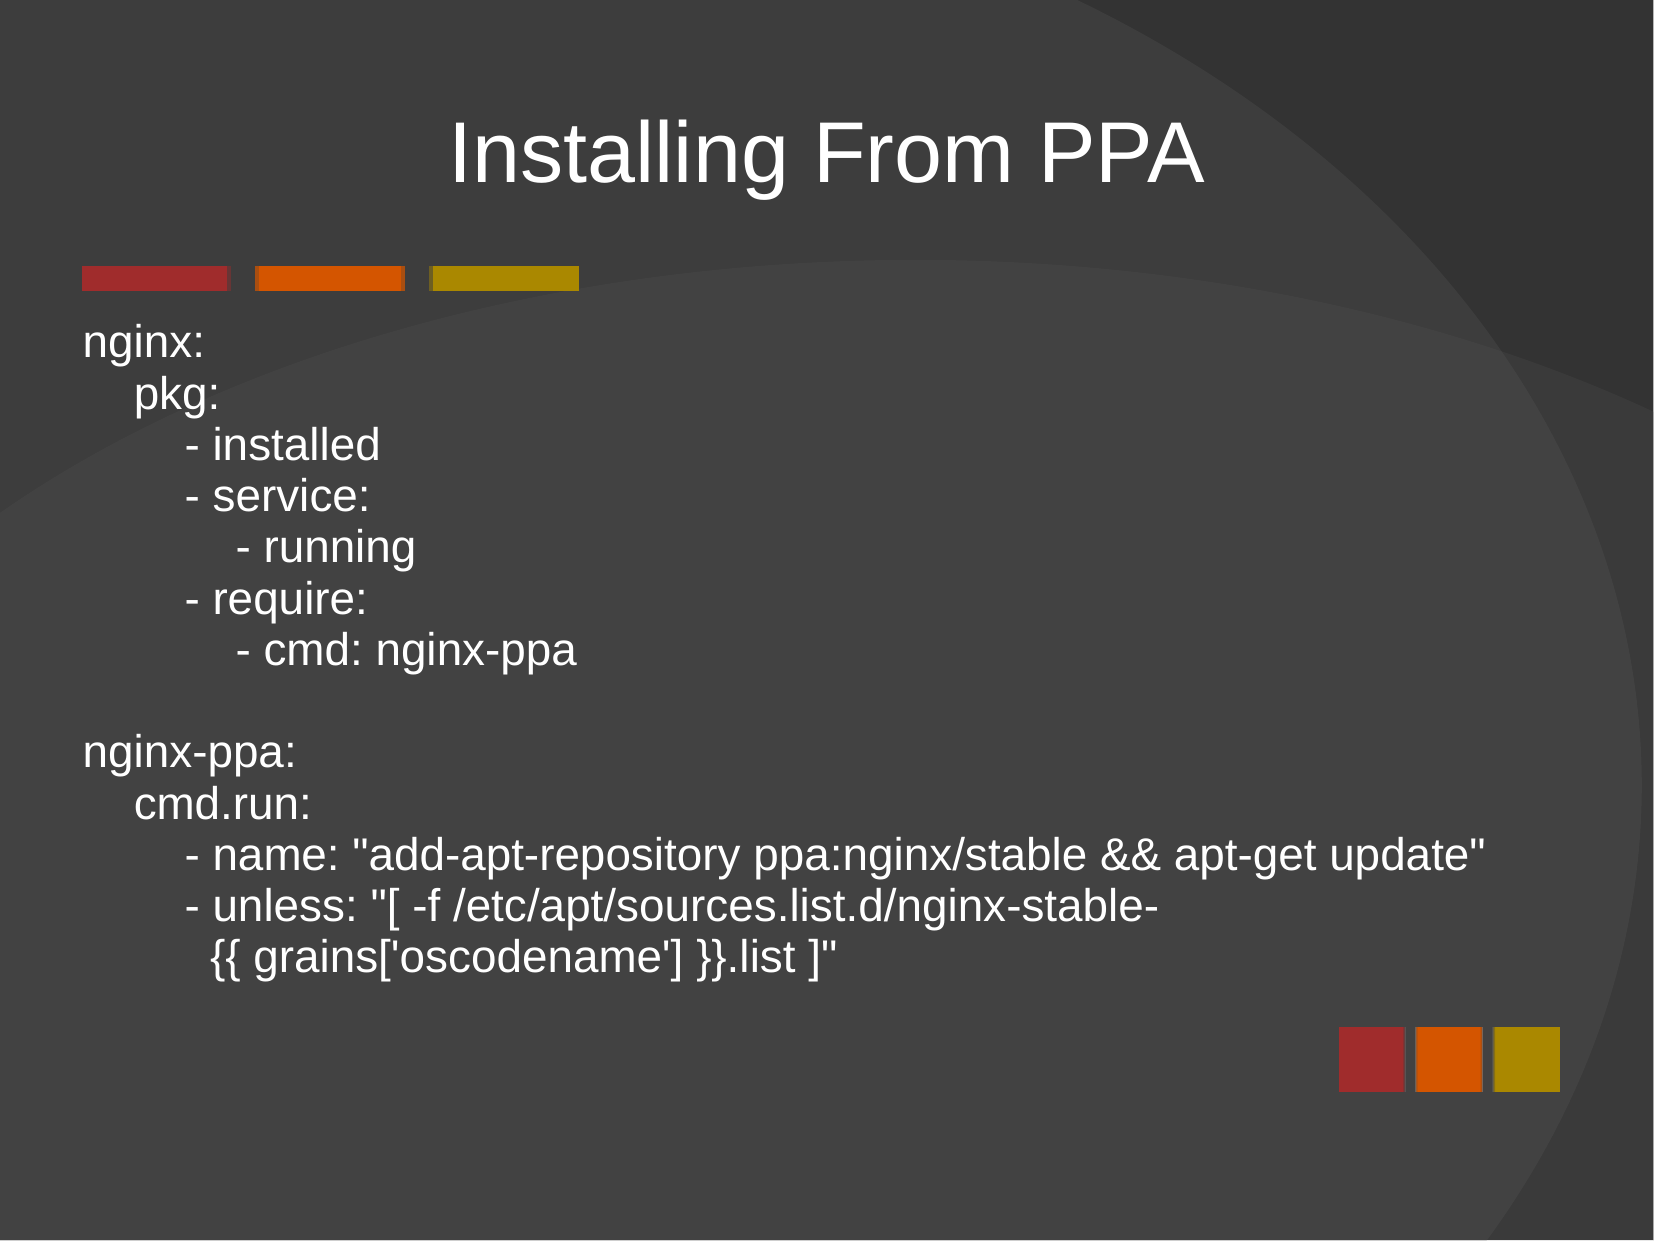

# Installing From PPA
nginx:
 pkg:
 - installed
 - service:
 - running
 - require:
 - cmd: nginx-ppa
nginx-ppa:
 cmd.run:
 - name: "add-apt-repository ppa:nginx/stable && apt-get update"
 - unless: "[ -f /etc/apt/sources.list.d/nginx-stable-
 {{ grains['oscodename'] }}.list ]"